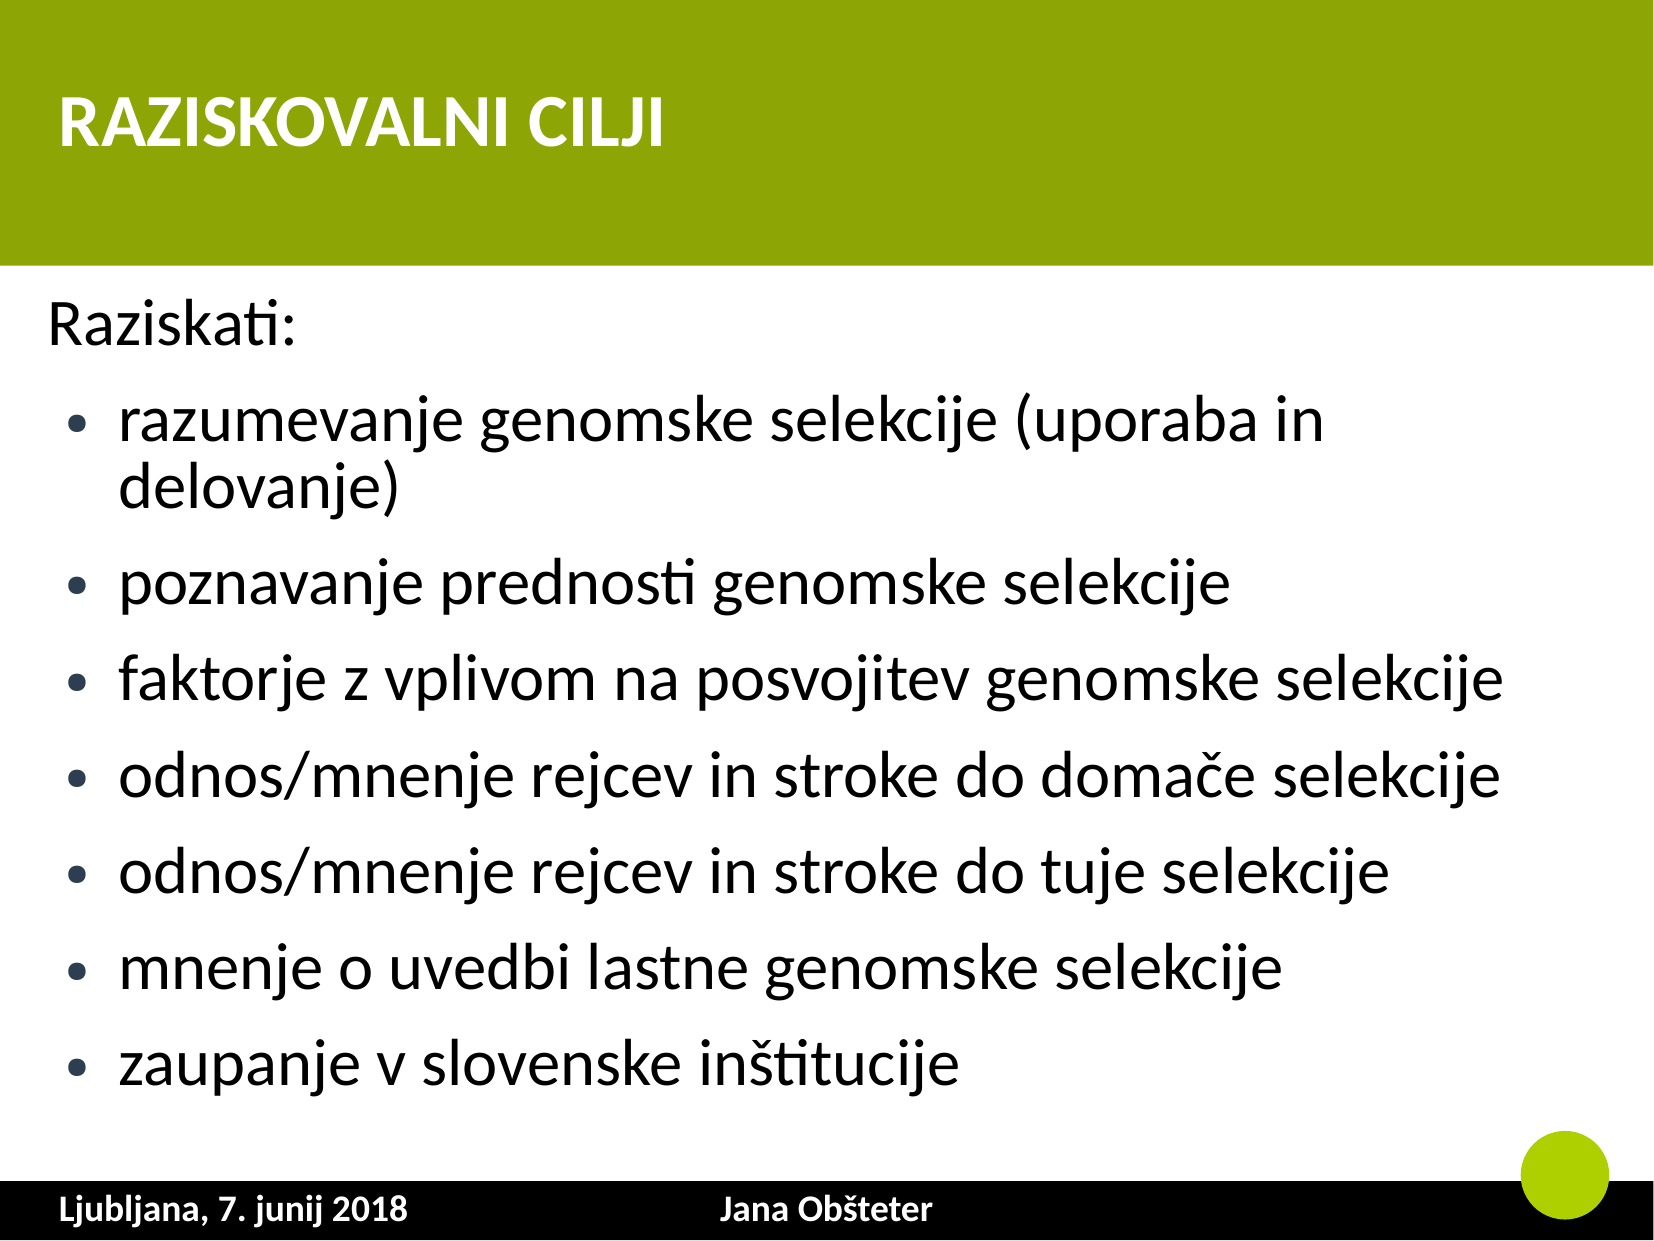

# RAZISKOVALNI CILJI
Raziskati:
razumevanje genomske selekcije (uporaba in delovanje)
poznavanje prednosti genomske selekcije
faktorje z vplivom na posvojitev genomske selekcije
odnos/mnenje rejcev in stroke do domače selekcije
odnos/mnenje rejcev in stroke do tuje selekcije
mnenje o uvedbi lastne genomske selekcije
zaupanje v slovenske inštitucije